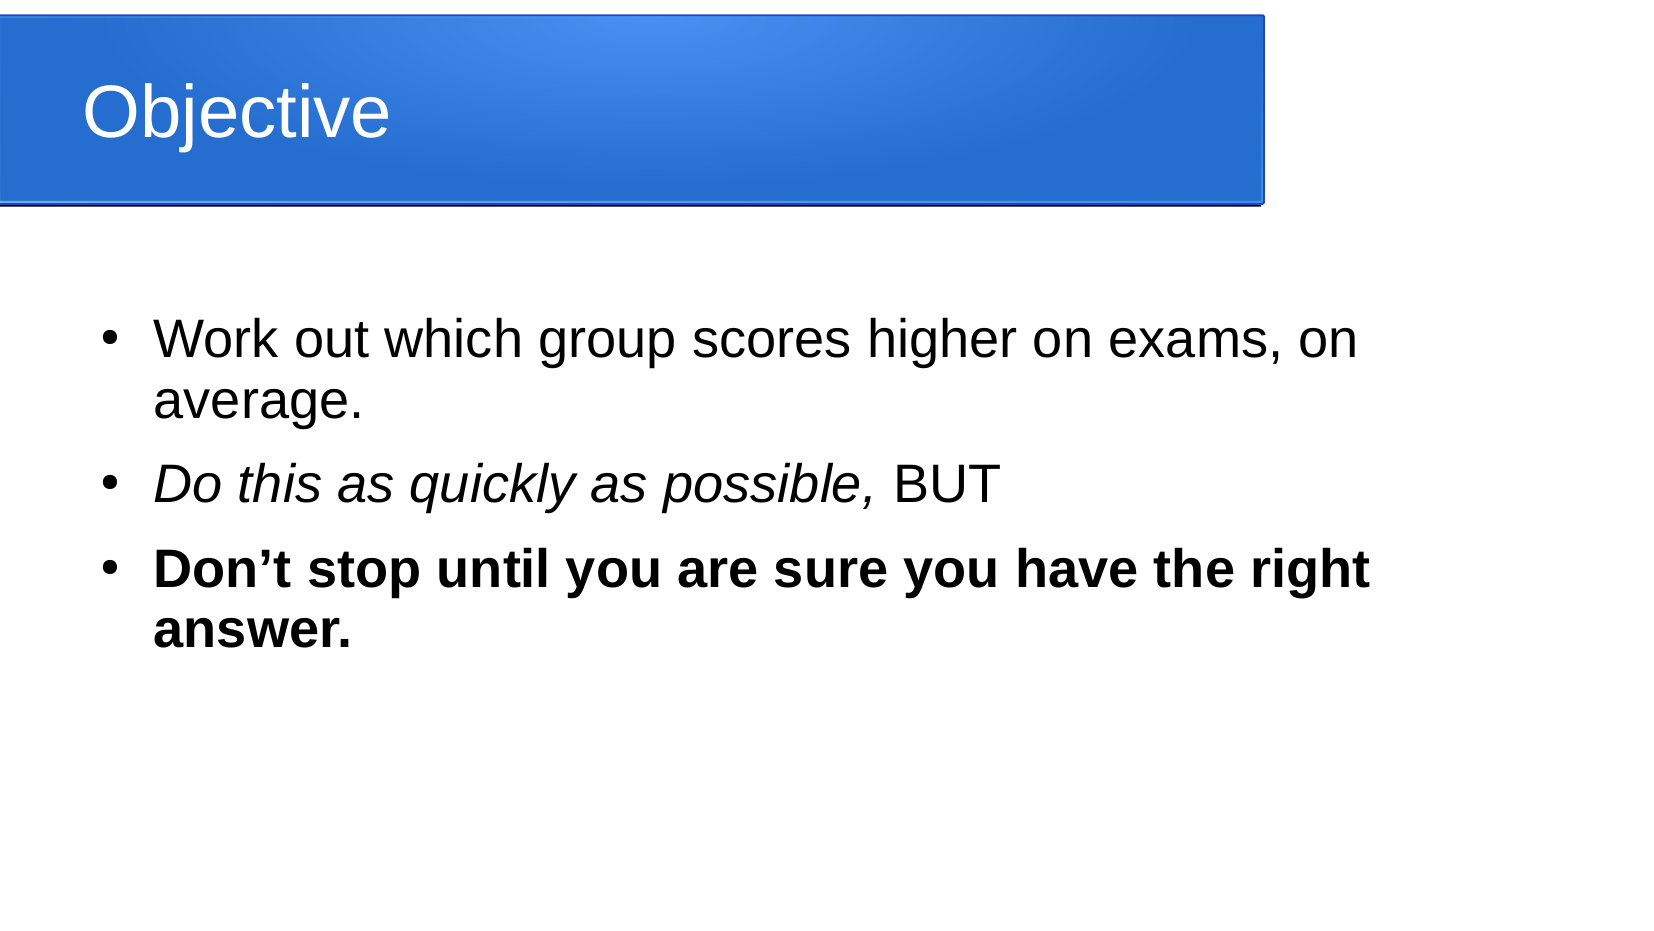

# Objective
Work out which group scores higher on exams, on average.
Do this as quickly as possible, BUT
Don’t stop until you are sure you have the right answer.